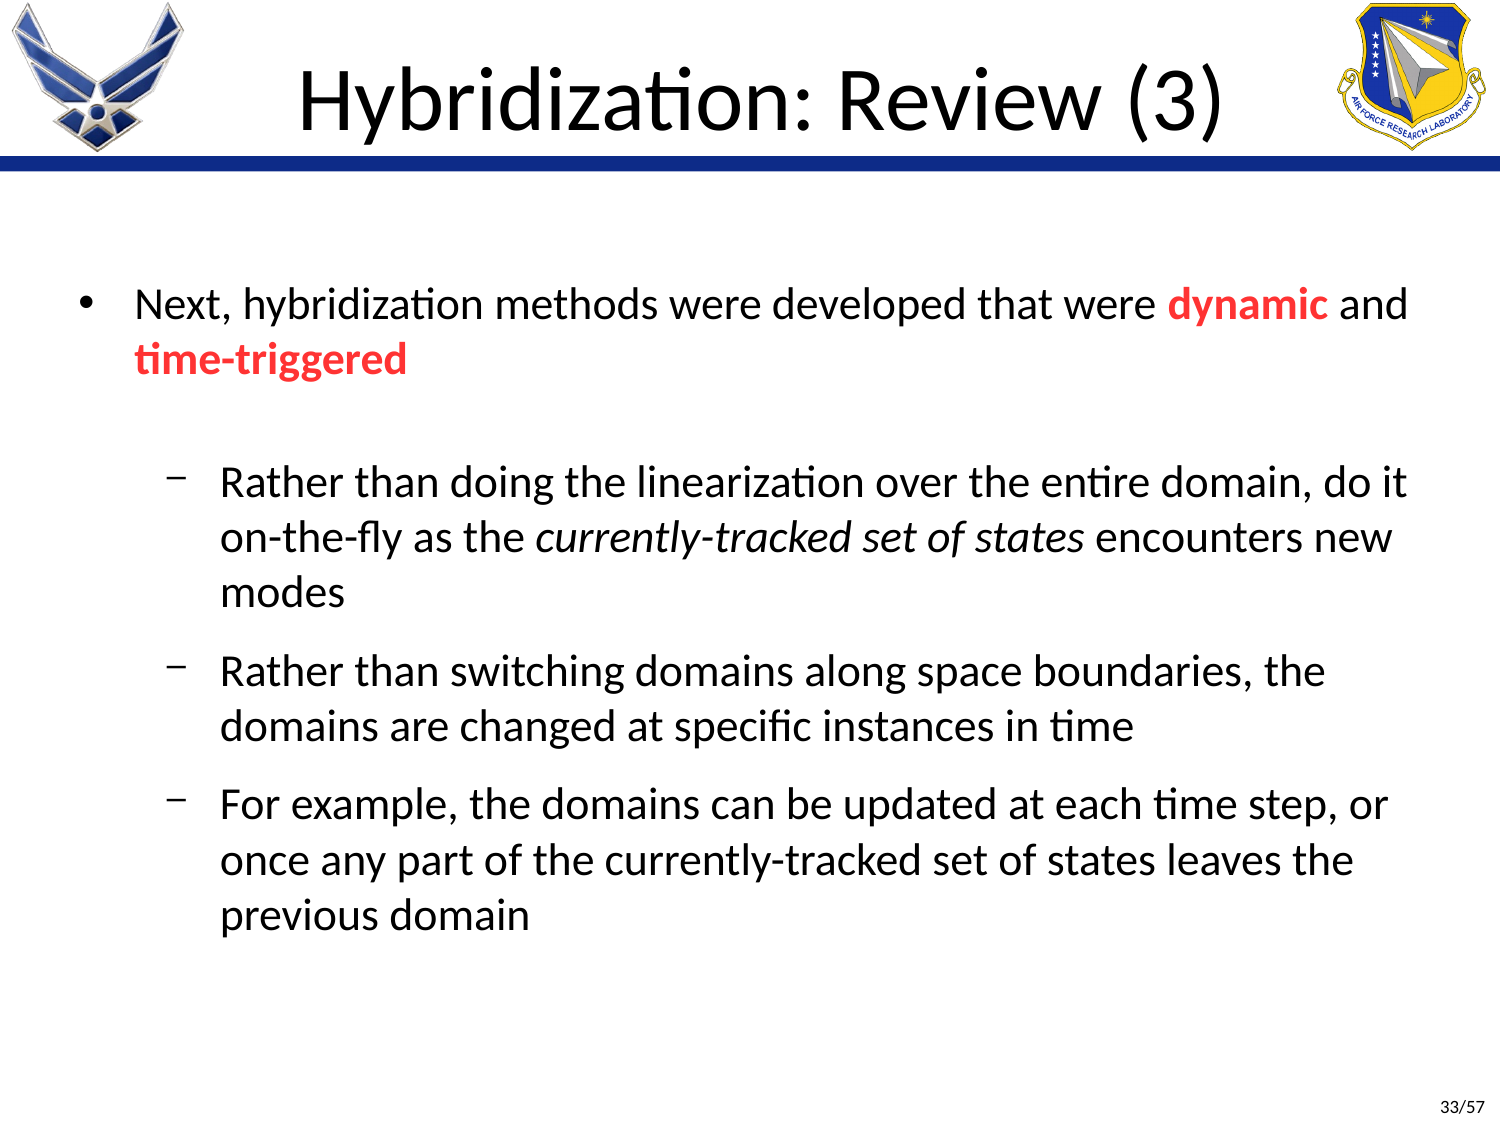

# Hybridization: Review (3)
Next, hybridization methods were developed that were dynamic and time-triggered
Rather than doing the linearization over the entire domain, do it on-the-fly as the currently-tracked set of states encounters new modes
Rather than switching domains along space boundaries, the domains are changed at specific instances in time
For example, the domains can be updated at each time step, or once any part of the currently-tracked set of states leaves the previous domain